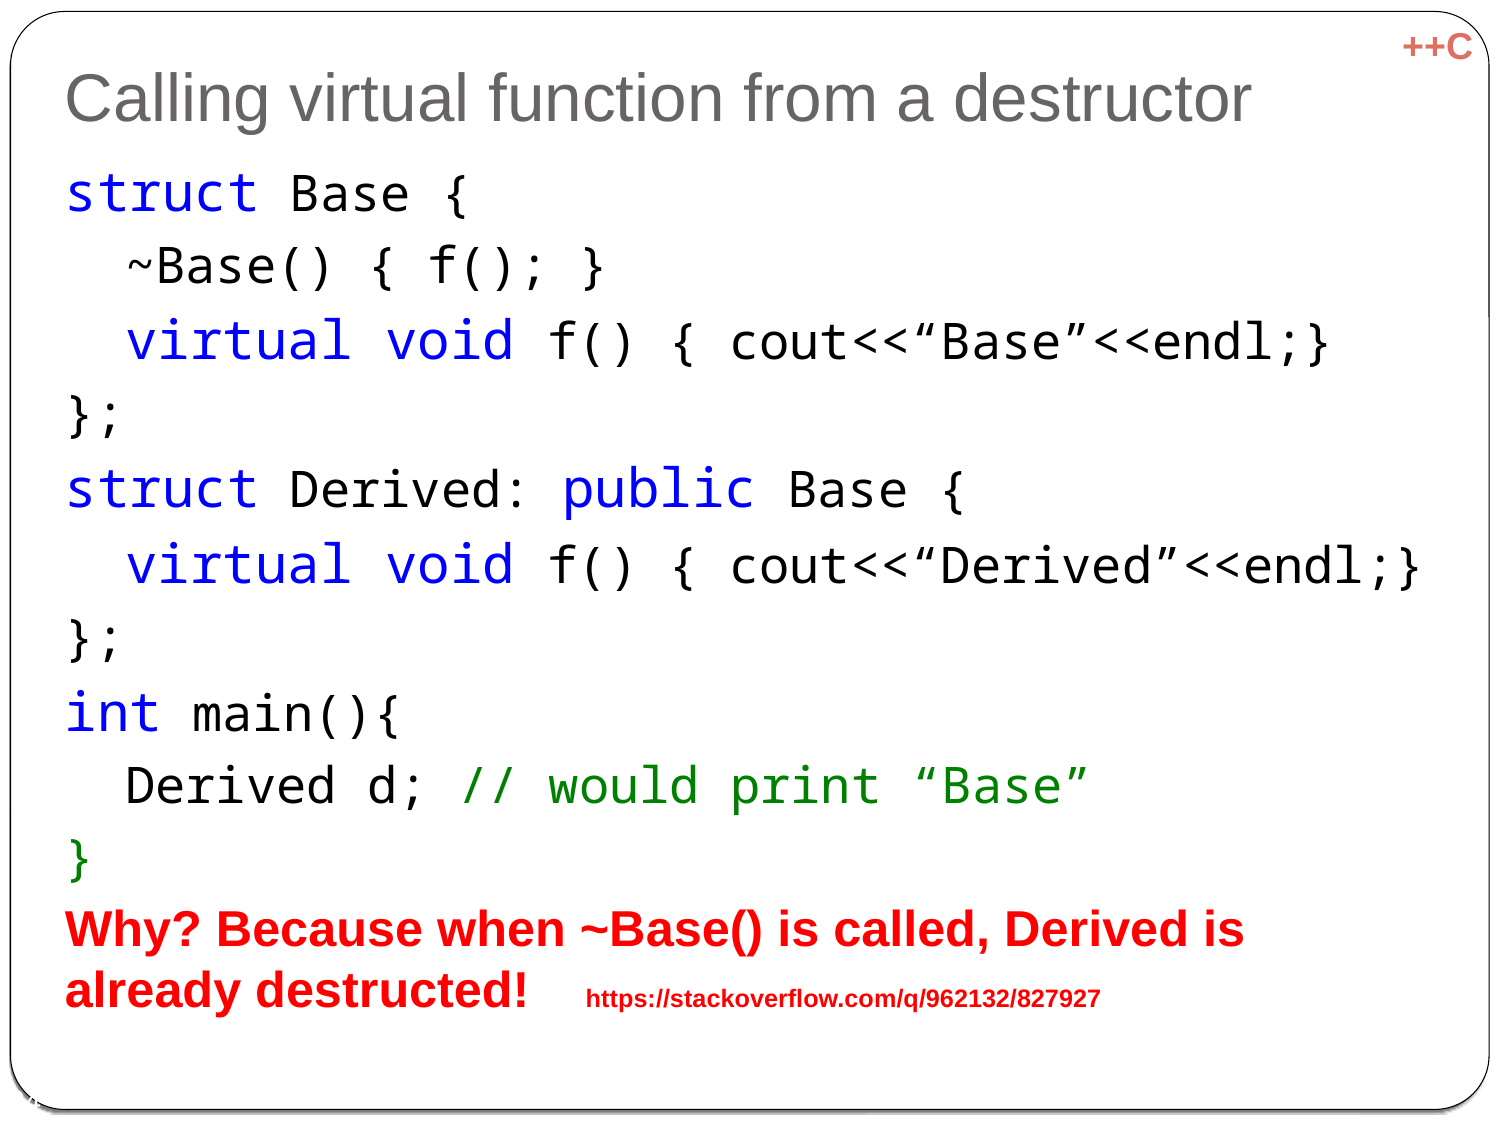

# Calling virtual function from a destructor
struct Base {
 ~Base() { f(); }
 virtual void f() { cout<<“Base”<<endl;}
};
struct Derived: public Base {
 virtual void f() { cout<<“Derived”<<endl;}
};
int main(){
 Derived d; // would print “Base”
}
Why? Because when ~Base() is called, Derived is already destructed! https://stackoverflow.com/q/962132/827927